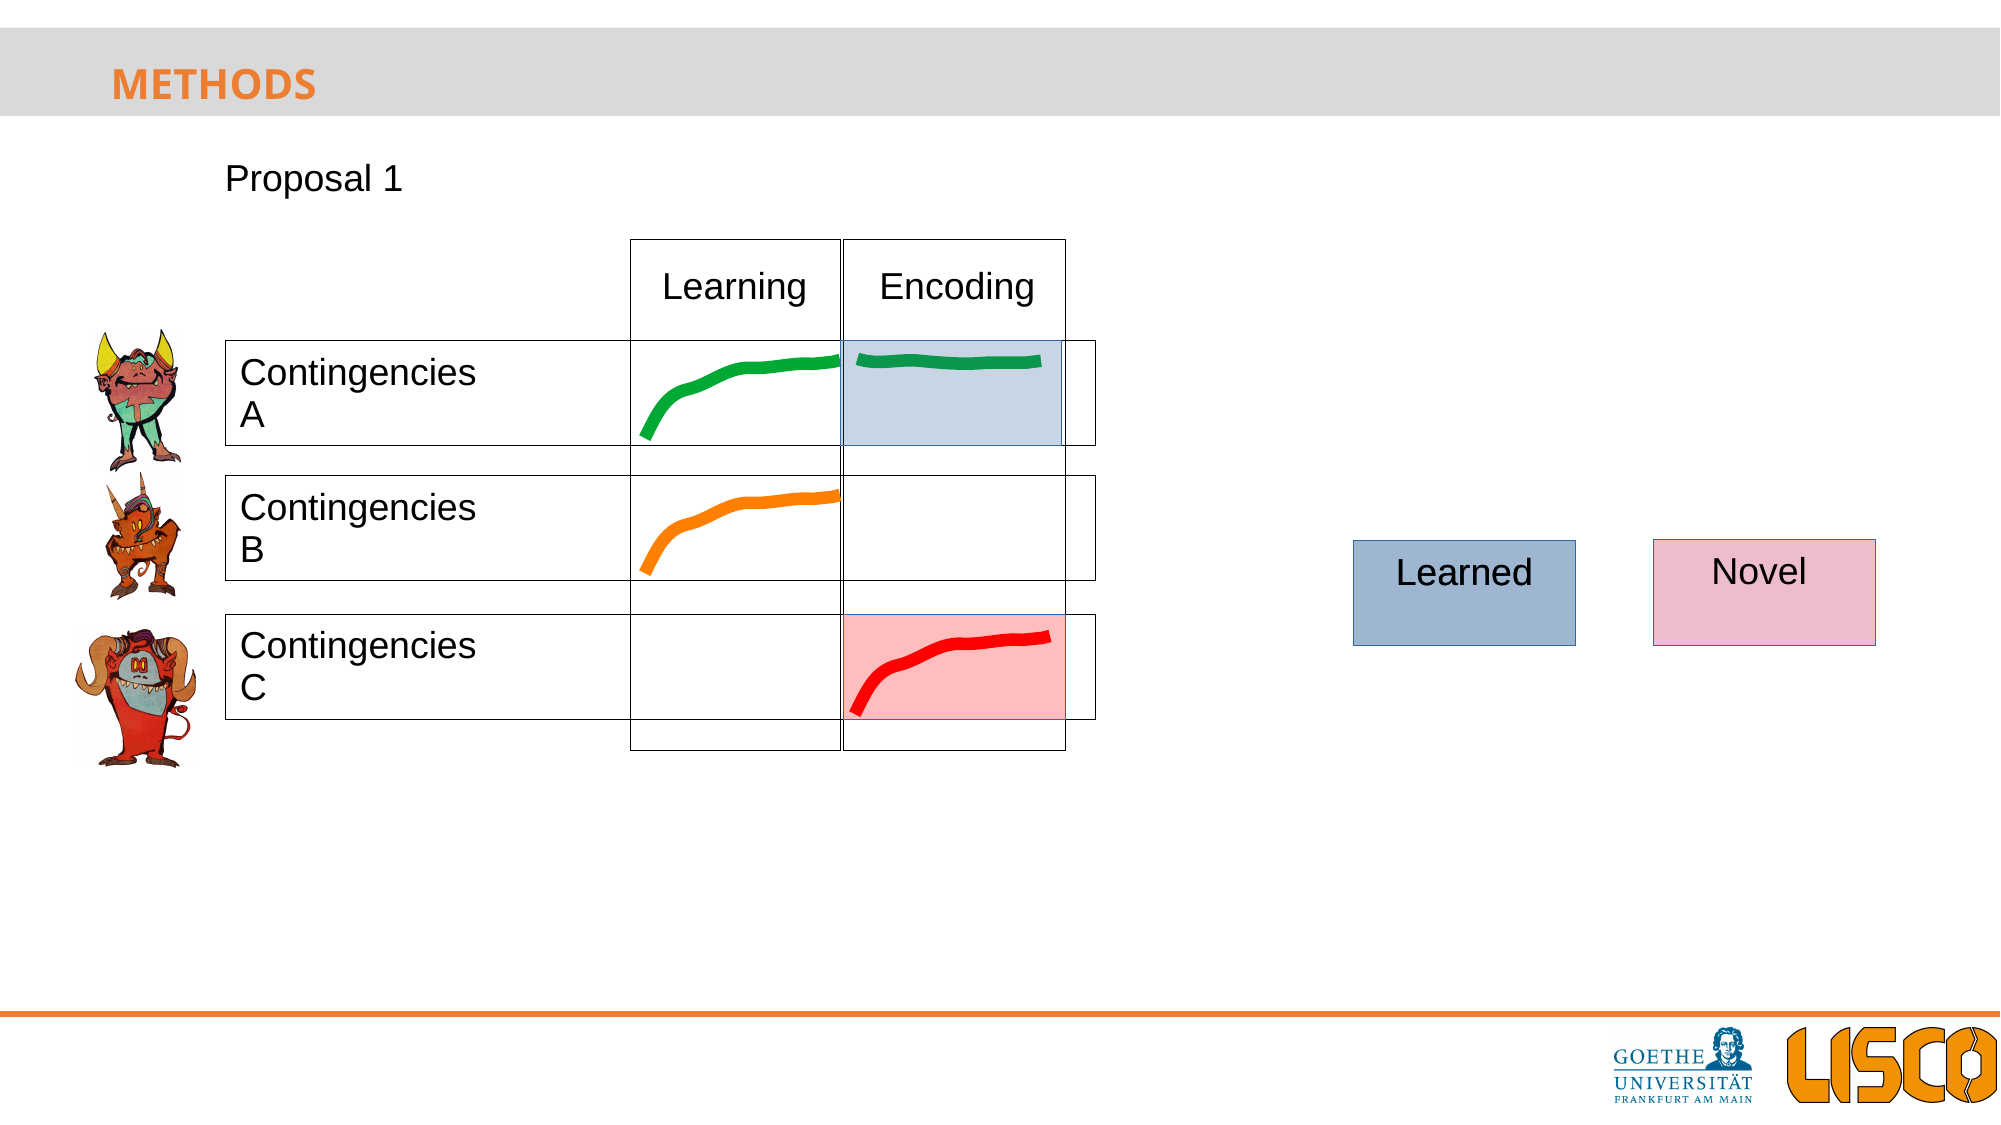

METHODS
Proposal 1
Learning
Encoding
Contingencies
A
Contingencies
B
Novel
Learned
Learned
Contingencies
C